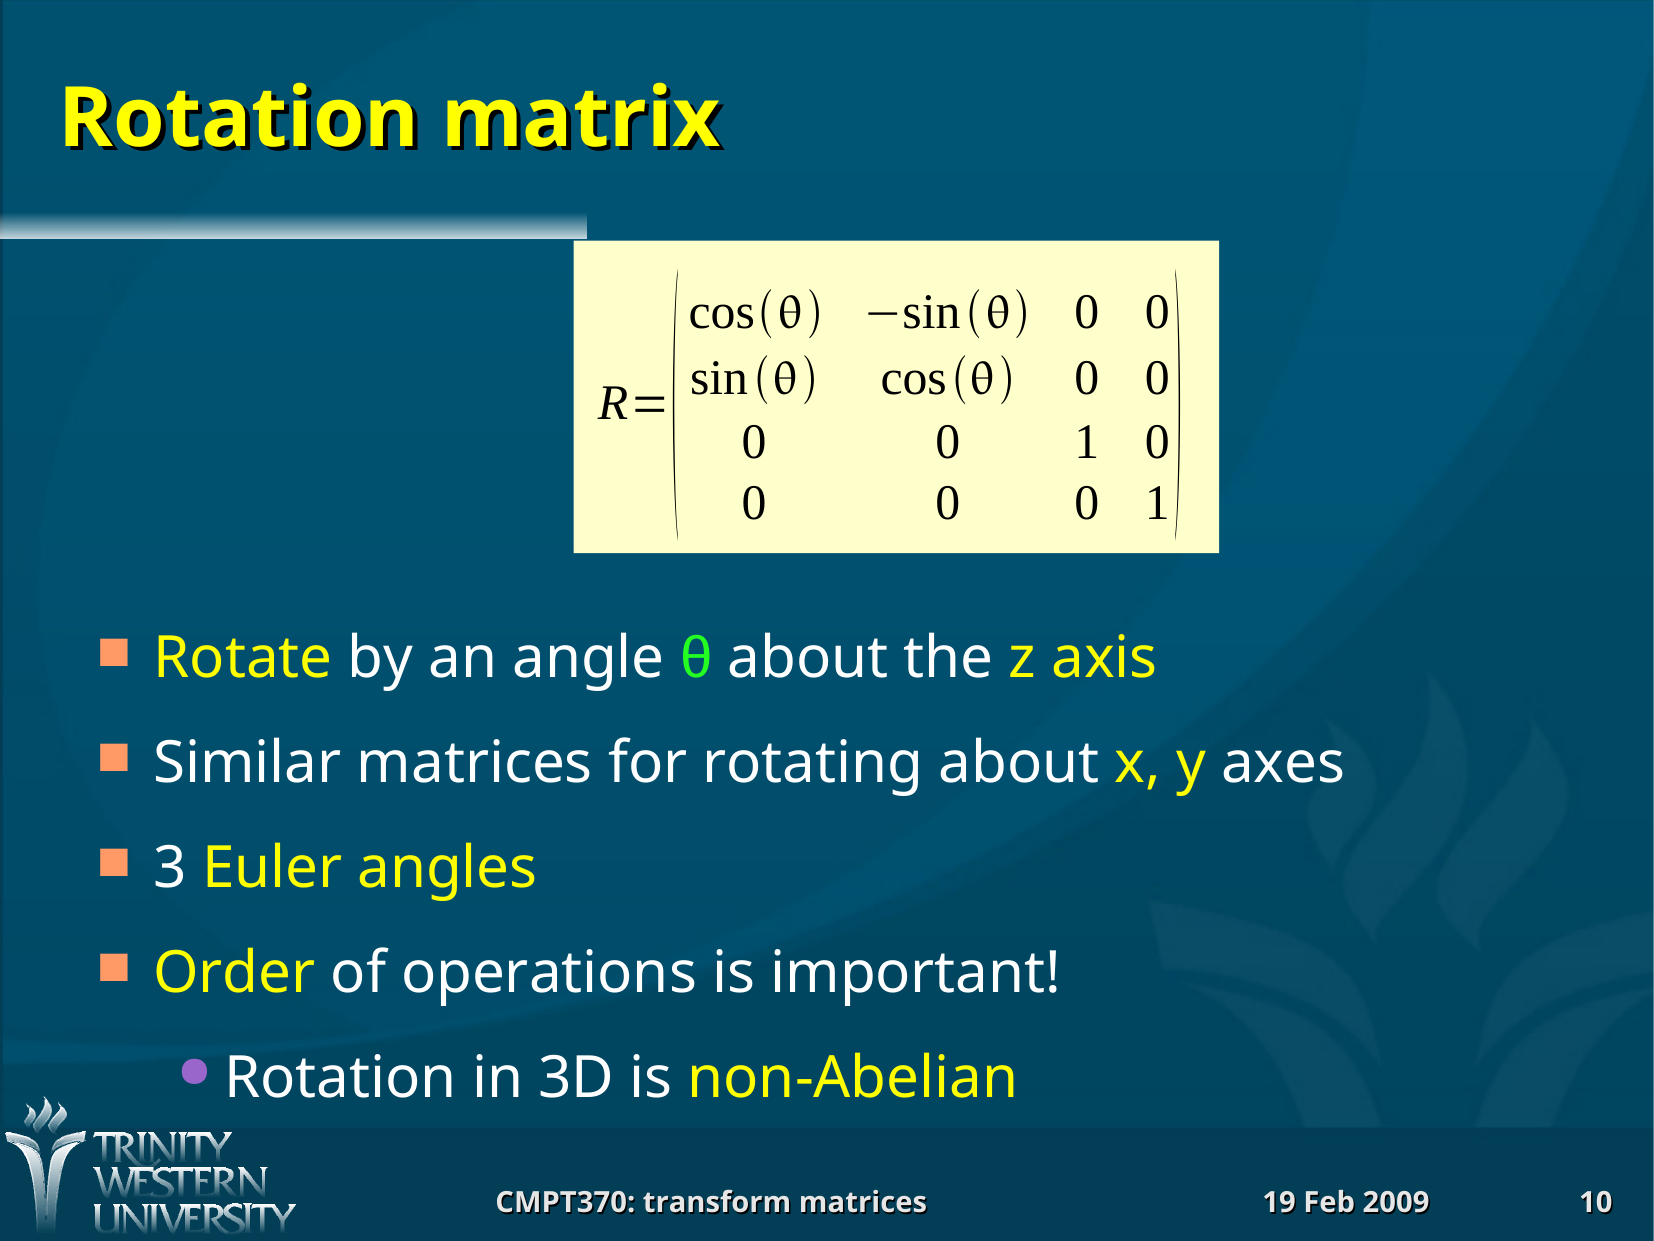

# Rotation matrix
Rotate by an angle θ about the z axis
Similar matrices for rotating about x, y axes
3 Euler angles
Order of operations is important!
Rotation in 3D is non-Abelian
CMPT370: transform matrices
19 Feb 2009
10